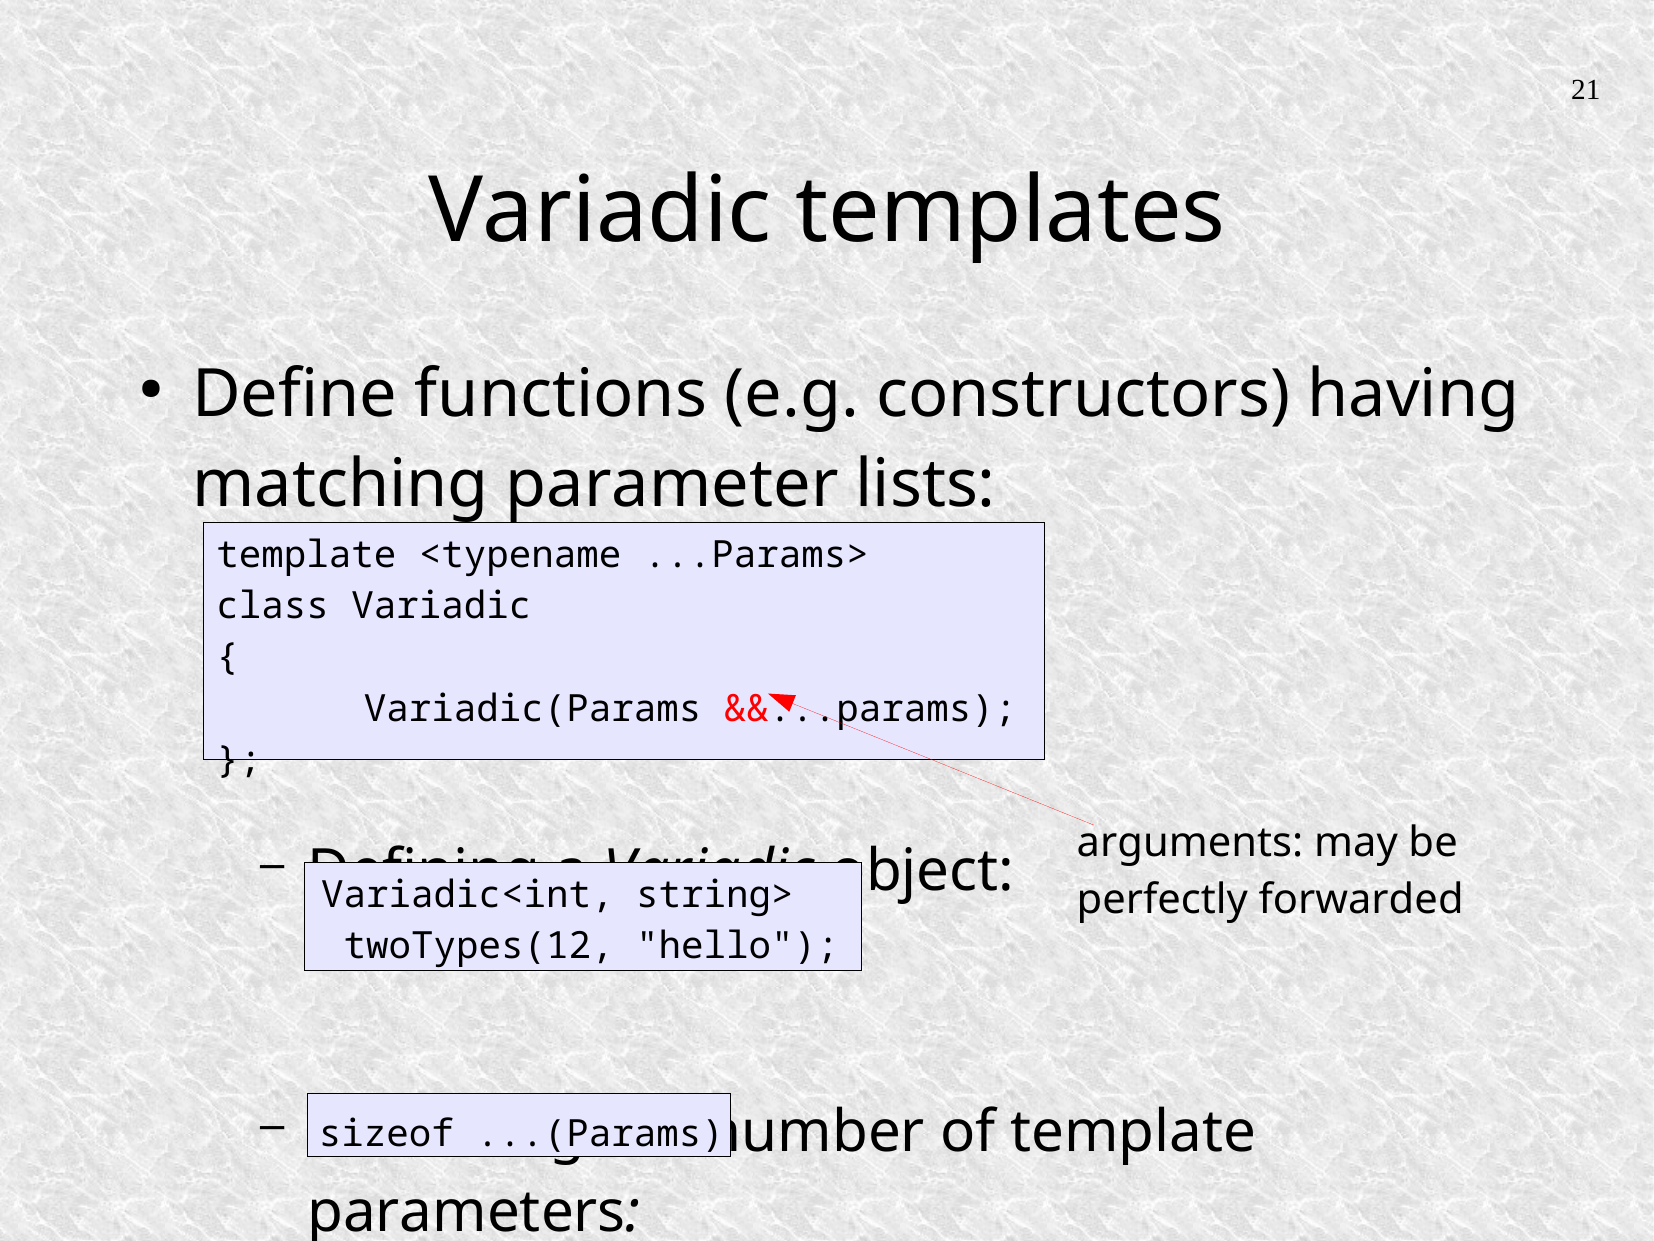

21
# Variadic templates
Define functions (e.g. constructors) having matching parameter lists:
Defining a Variadic object:
Retrieving the number of template parameters:
template <typename ...Params>
class Variadic
{
		Variadic(Params &&...params);
};
arguments: may be
perfectly forwarded
Variadic<int, string>
 twoTypes(12, "hello");
sizeof ...(Params)